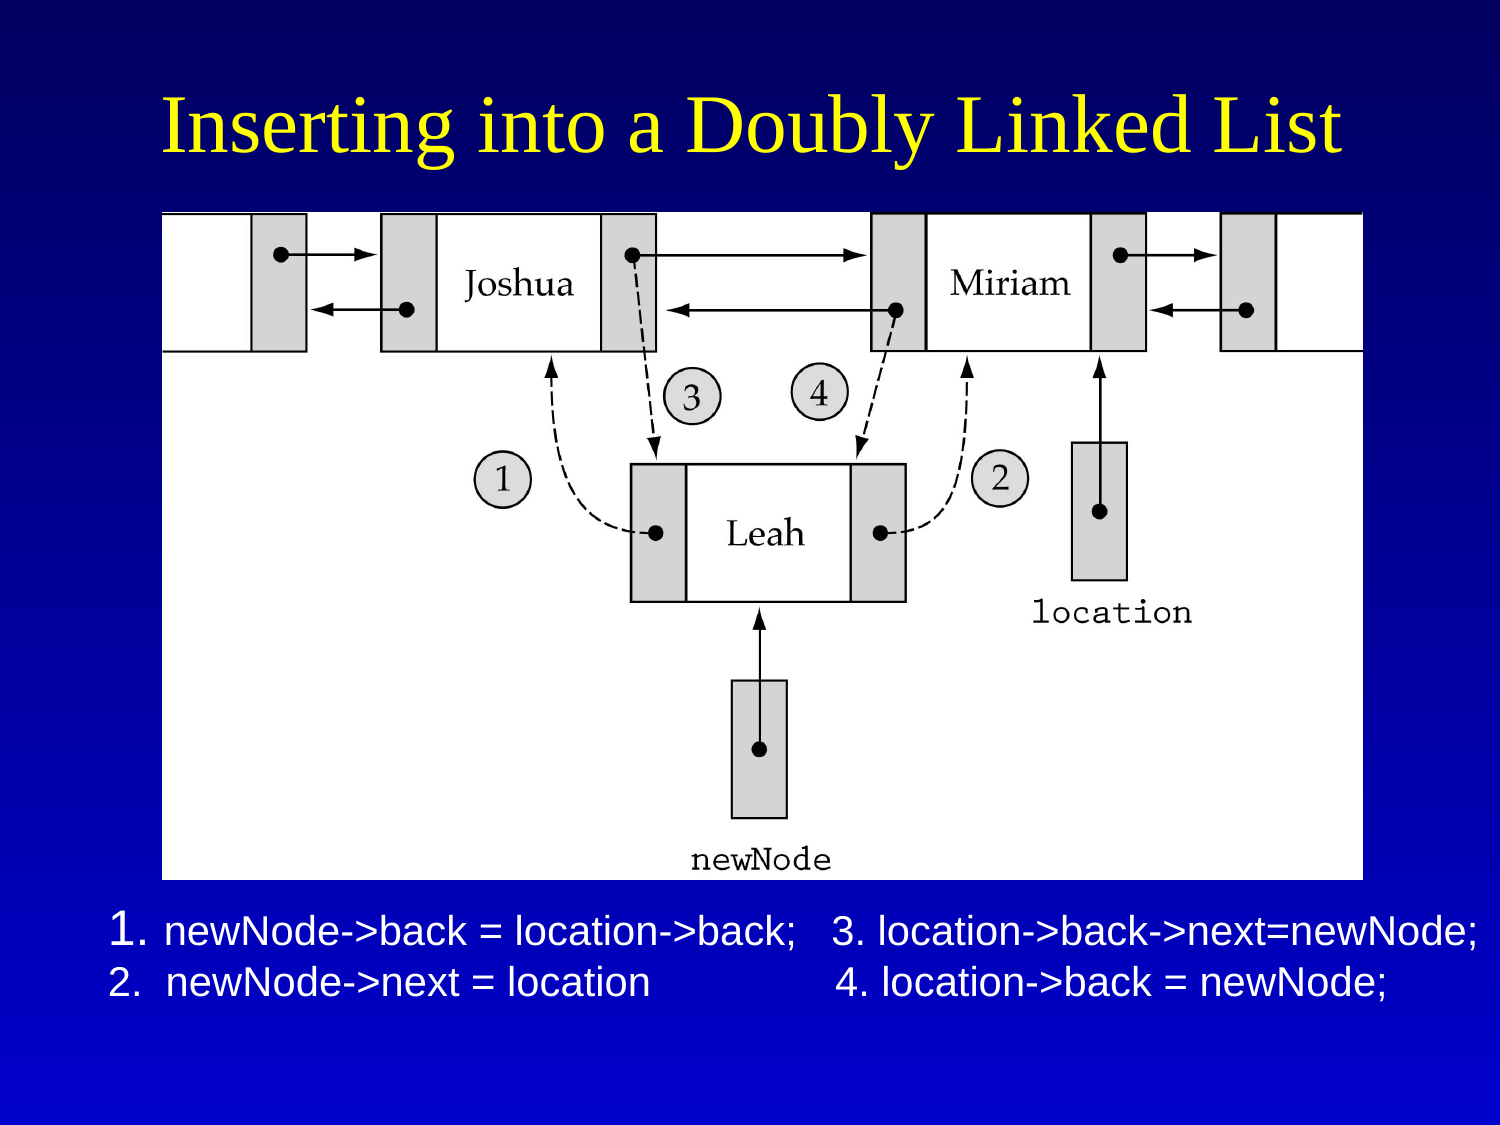

# Inserting into a Doubly Linked List
1. newNode->back = location->back; 3. location->back->next=newNode;
2. newNode->next = location 4. location->back = newNode;